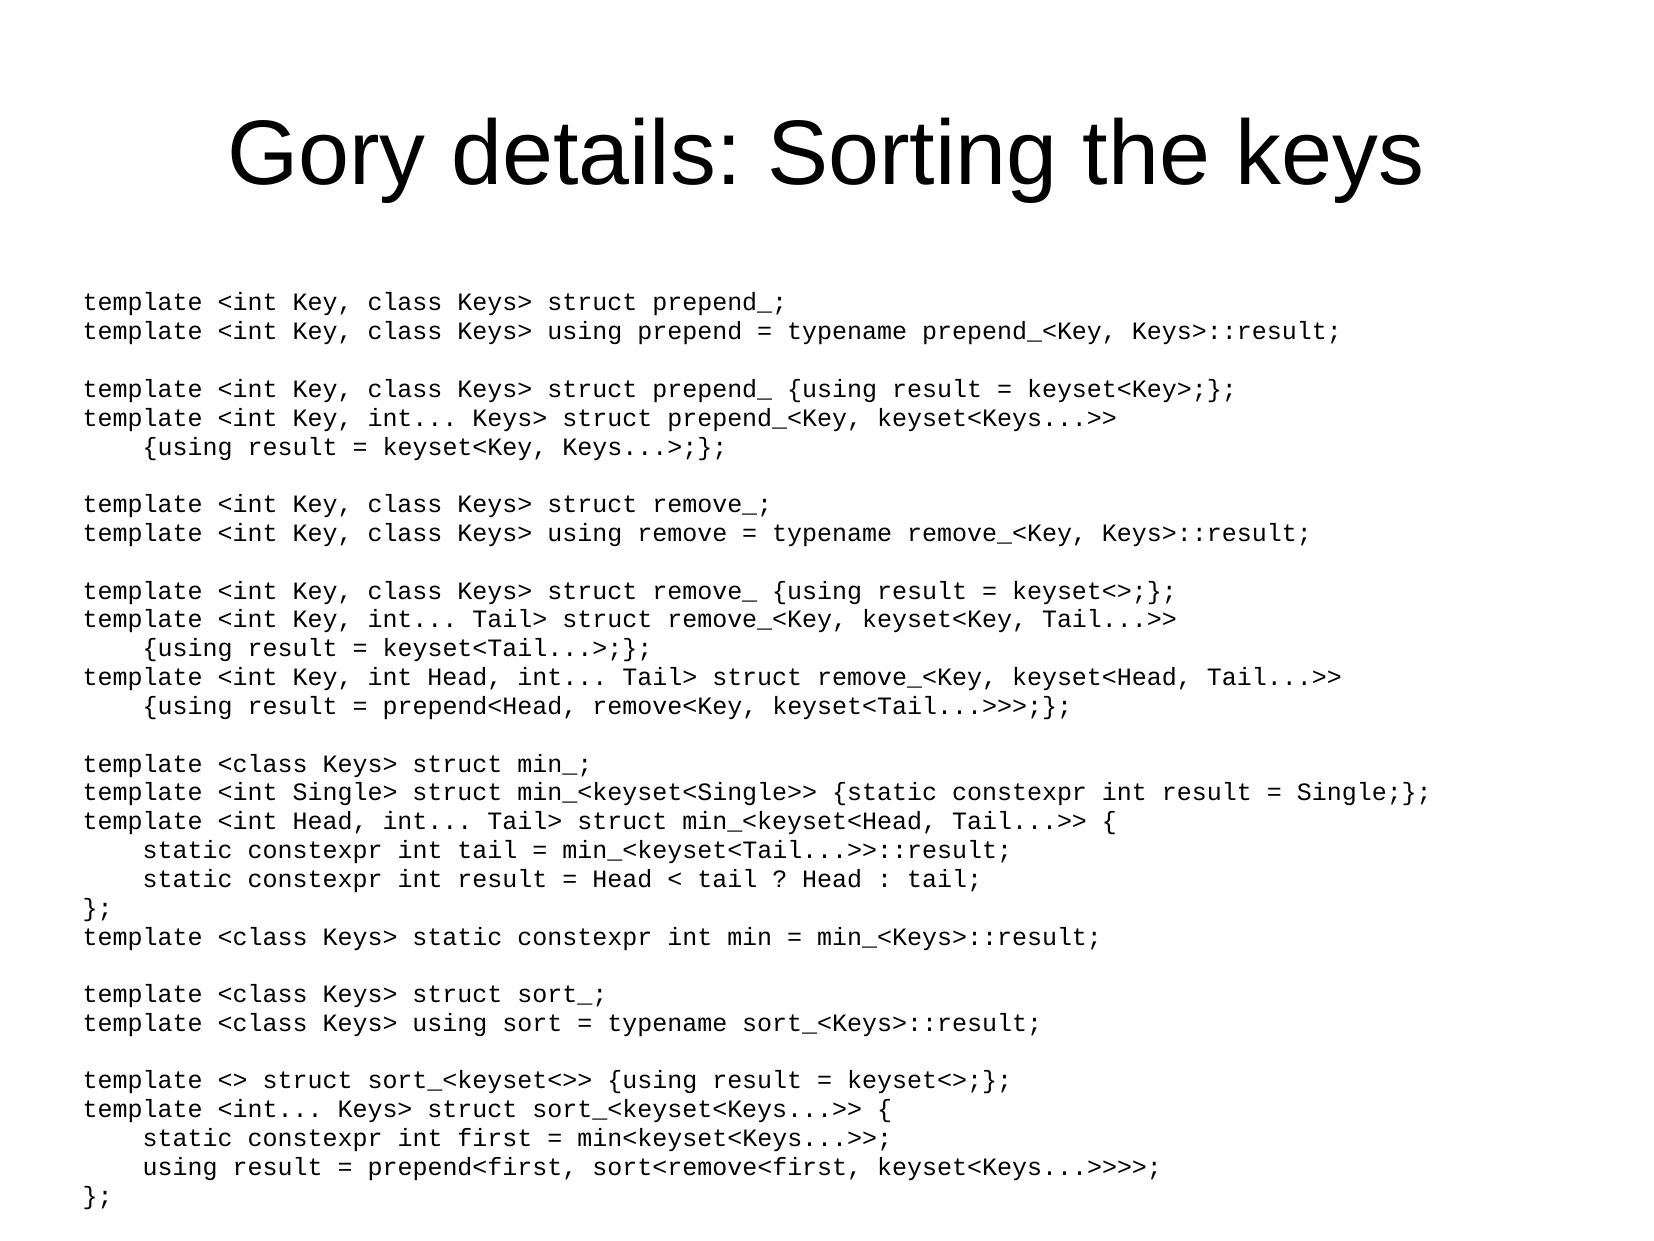

# Gory details: Sorting the keys
template <int Key, class Keys> struct prepend_;
template <int Key, class Keys> using prepend = typename prepend_<Key, Keys>::result;
template <int Key, class Keys> struct prepend_ {using result = keyset<Key>;};
template <int Key, int... Keys> struct prepend_<Key, keyset<Keys...>>
 {using result = keyset<Key, Keys...>;};
template <int Key, class Keys> struct remove_;
template <int Key, class Keys> using remove = typename remove_<Key, Keys>::result;
template <int Key, class Keys> struct remove_ {using result = keyset<>;};
template <int Key, int... Tail> struct remove_<Key, keyset<Key, Tail...>>
 {using result = keyset<Tail...>;};
template <int Key, int Head, int... Tail> struct remove_<Key, keyset<Head, Tail...>>
 {using result = prepend<Head, remove<Key, keyset<Tail...>>>;};
template <class Keys> struct min_;
template <int Single> struct min_<keyset<Single>> {static constexpr int result = Single;};
template <int Head, int... Tail> struct min_<keyset<Head, Tail...>> {
 static constexpr int tail = min_<keyset<Tail...>>::result;
 static constexpr int result = Head < tail ? Head : tail;
};
template <class Keys> static constexpr int min = min_<Keys>::result;
template <class Keys> struct sort_;
template <class Keys> using sort = typename sort_<Keys>::result;
template <> struct sort_<keyset<>> {using result = keyset<>;};
template <int... Keys> struct sort_<keyset<Keys...>> {
 static constexpr int first = min<keyset<Keys...>>;
 using result = prepend<first, sort<remove<first, keyset<Keys...>>>>;
};